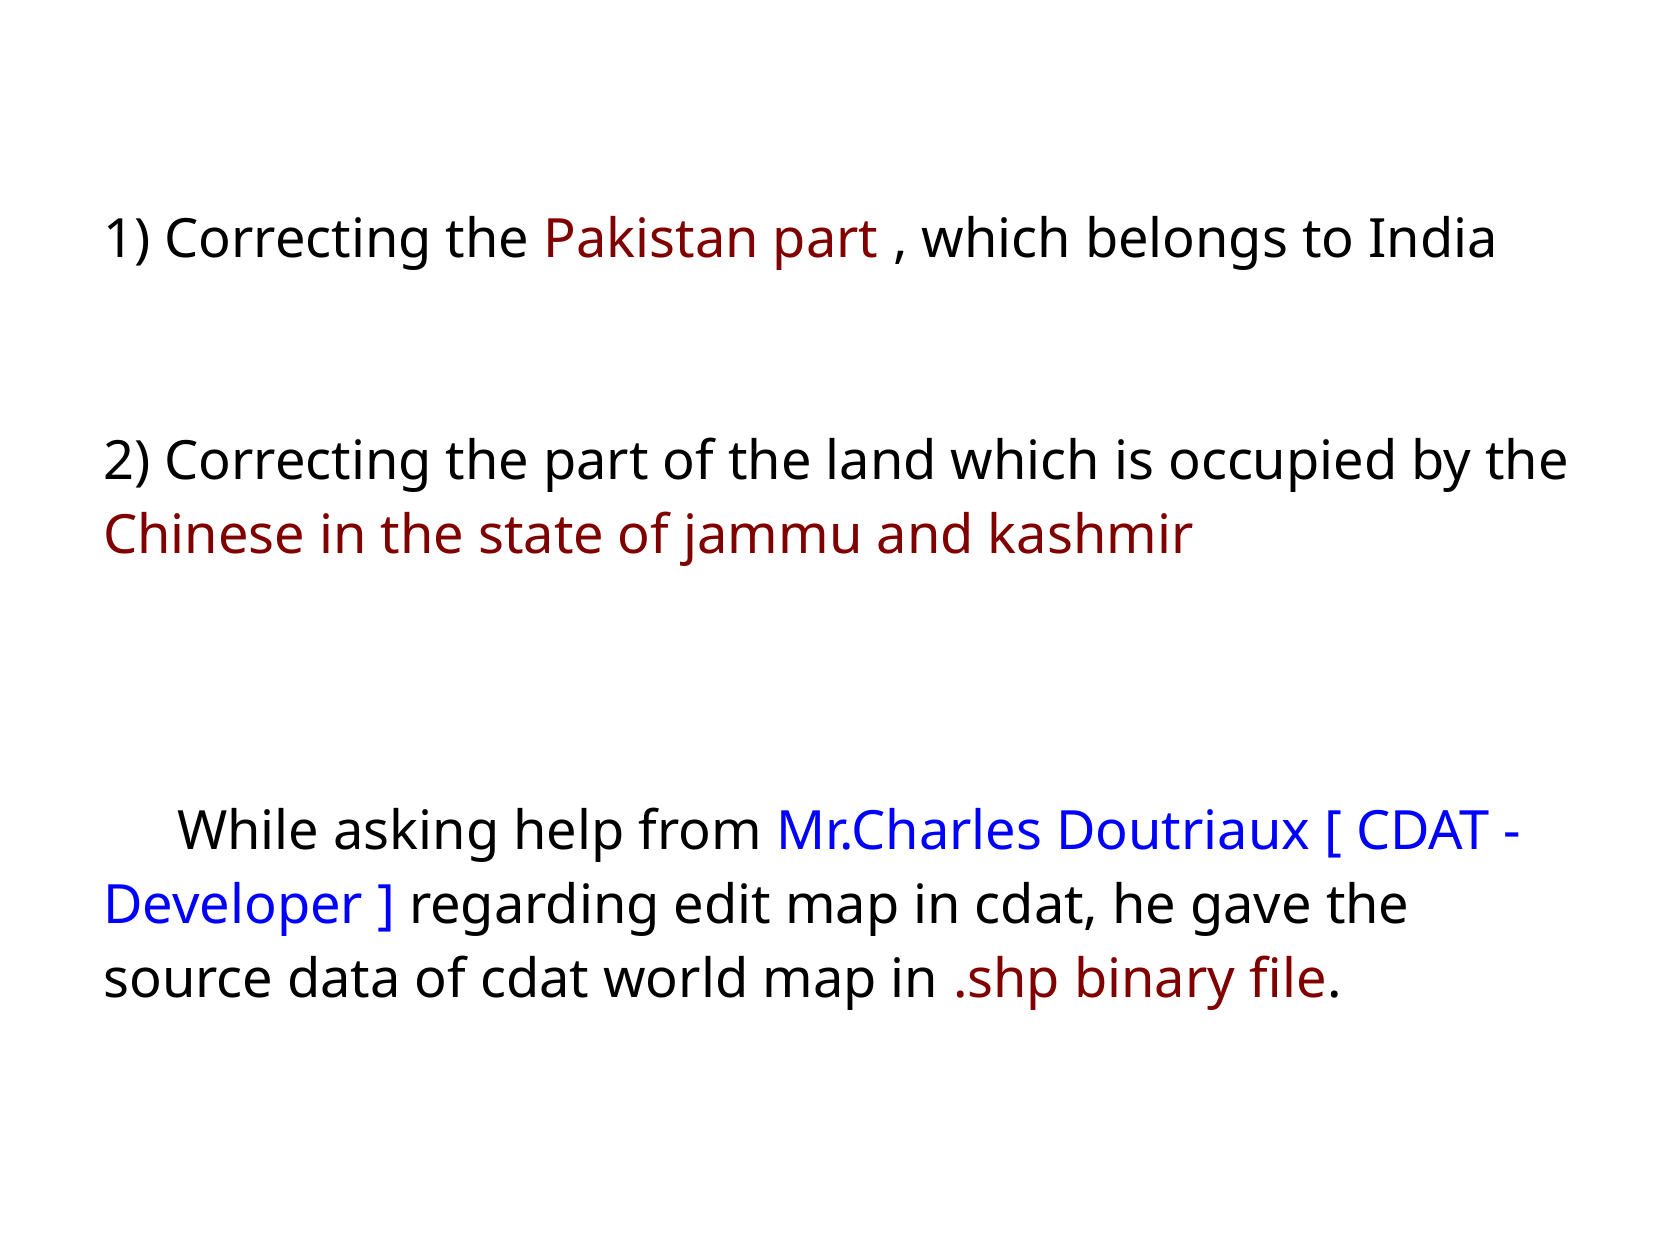

1) Correcting the Pakistan part , which belongs to India
2) Correcting the part of the land which is occupied by the Chinese in the state of jammu and kashmir
	While asking help from Mr.Charles Doutriaux [ CDAT - Developer ] regarding edit map in cdat, he gave the source data of cdat world map in .shp binary file.